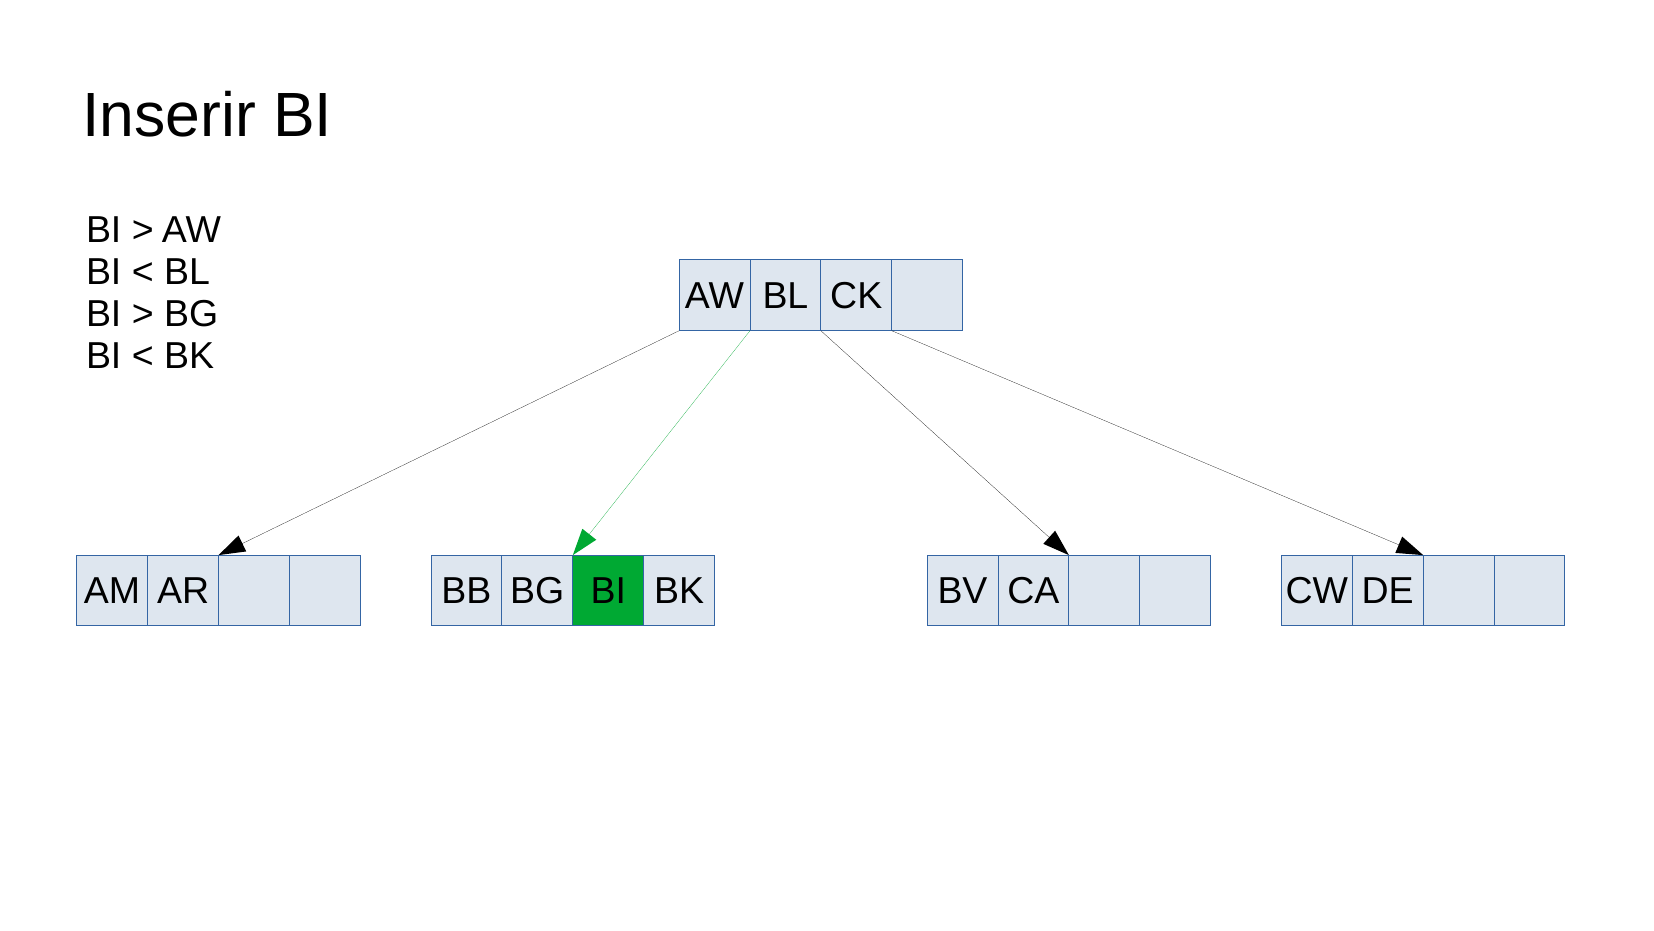

# Inserir BI
BI > AW
BI < BL
BI > BG
BI < BK
AW
BL
CK
AM
AR
BB
BG
BI
BK
BV
CA
CW
DE